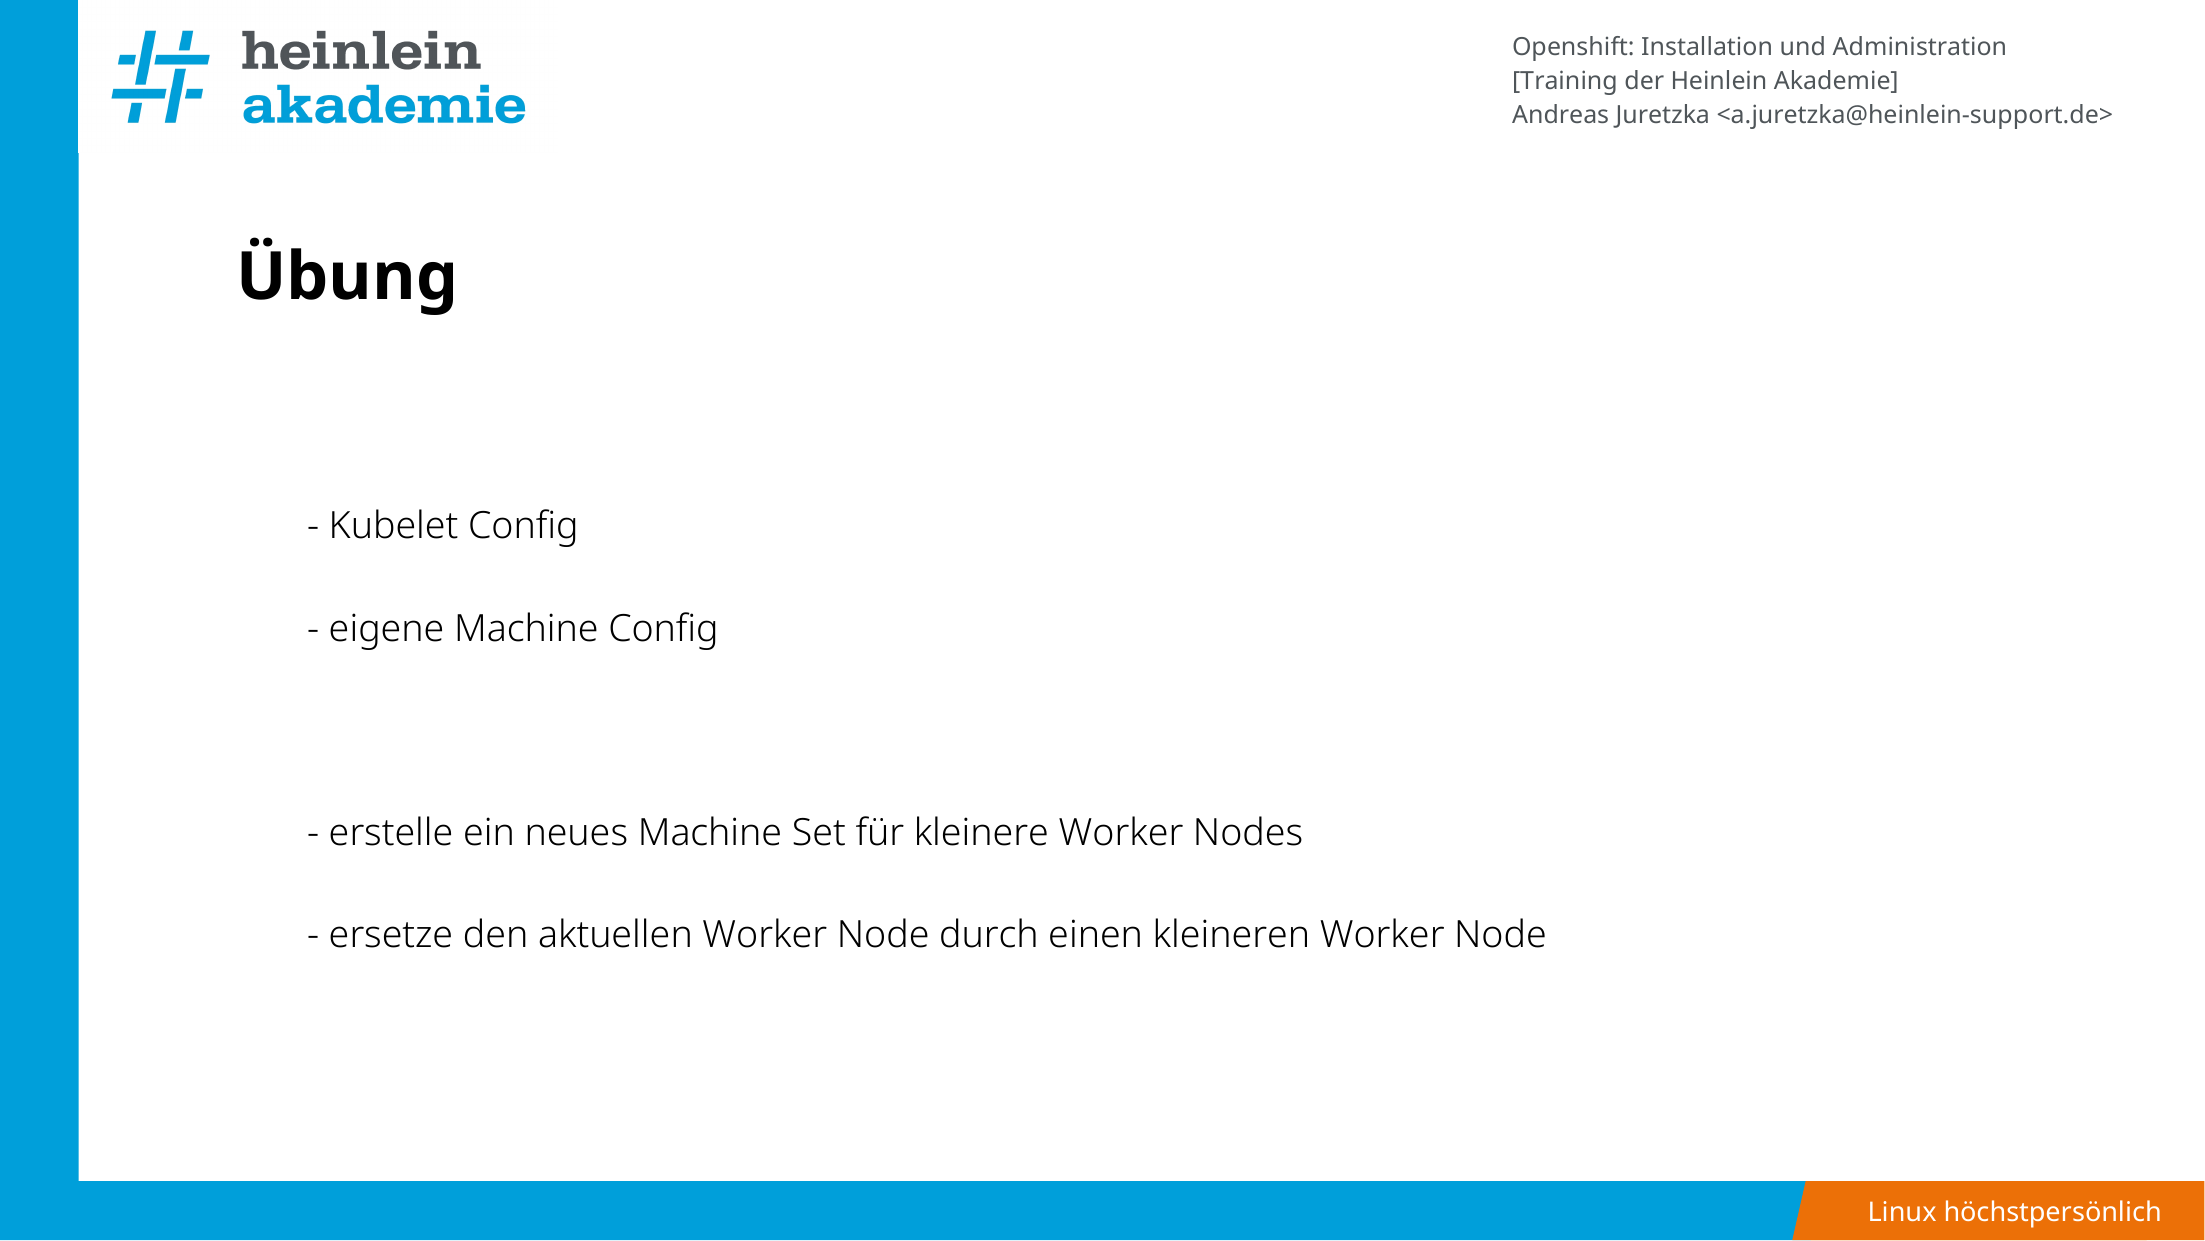

# Übung
- Kubelet Config
- eigene Machine Config
- erstelle ein neues Machine Set für kleinere Worker Nodes
- ersetze den aktuellen Worker Node durch einen kleineren Worker Node